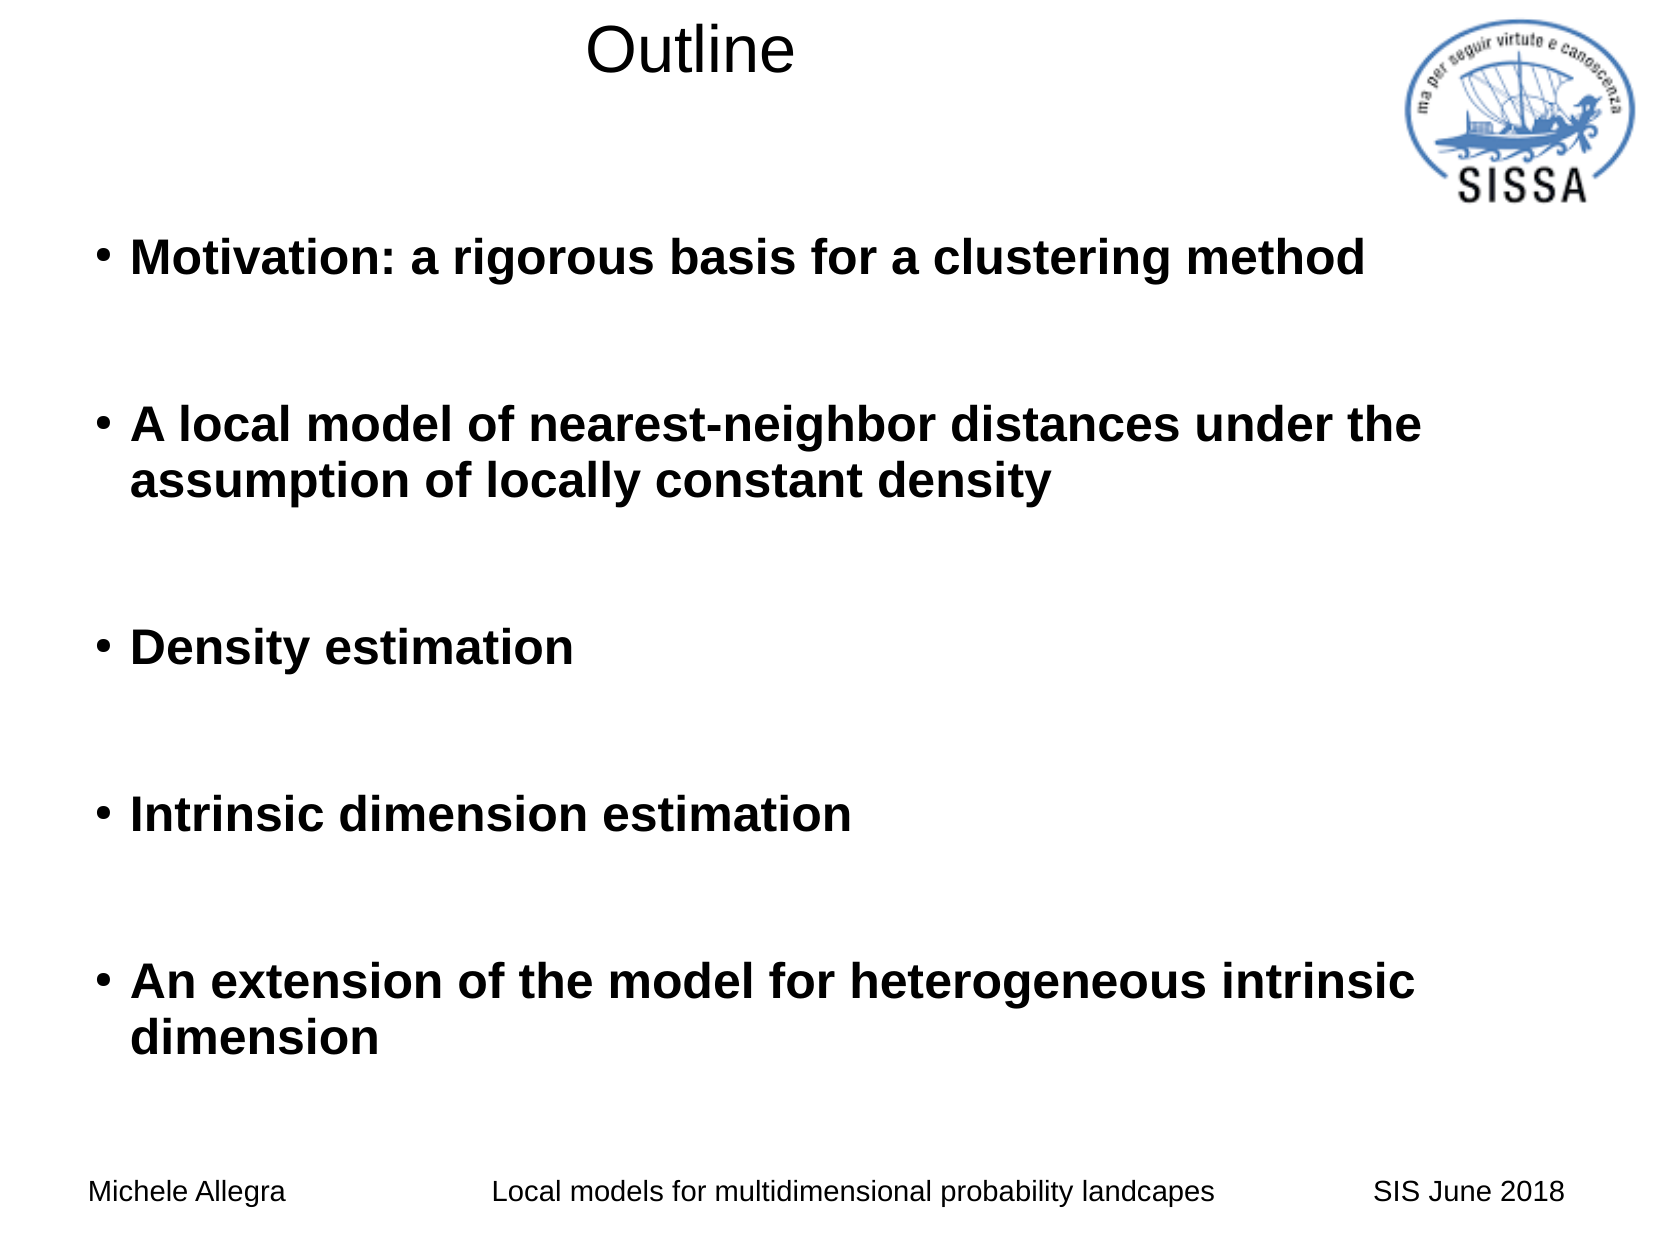

# Outline
Motivation: a rigorous basis for a clustering method
A local model of nearest-neighbor distances under the assumption of locally constant density
Density estimation
Intrinsic dimension estimation
An extension of the model for heterogeneous intrinsic dimension
Michele Allegra Local models for multidimensional probability landcapes SIS June 2018